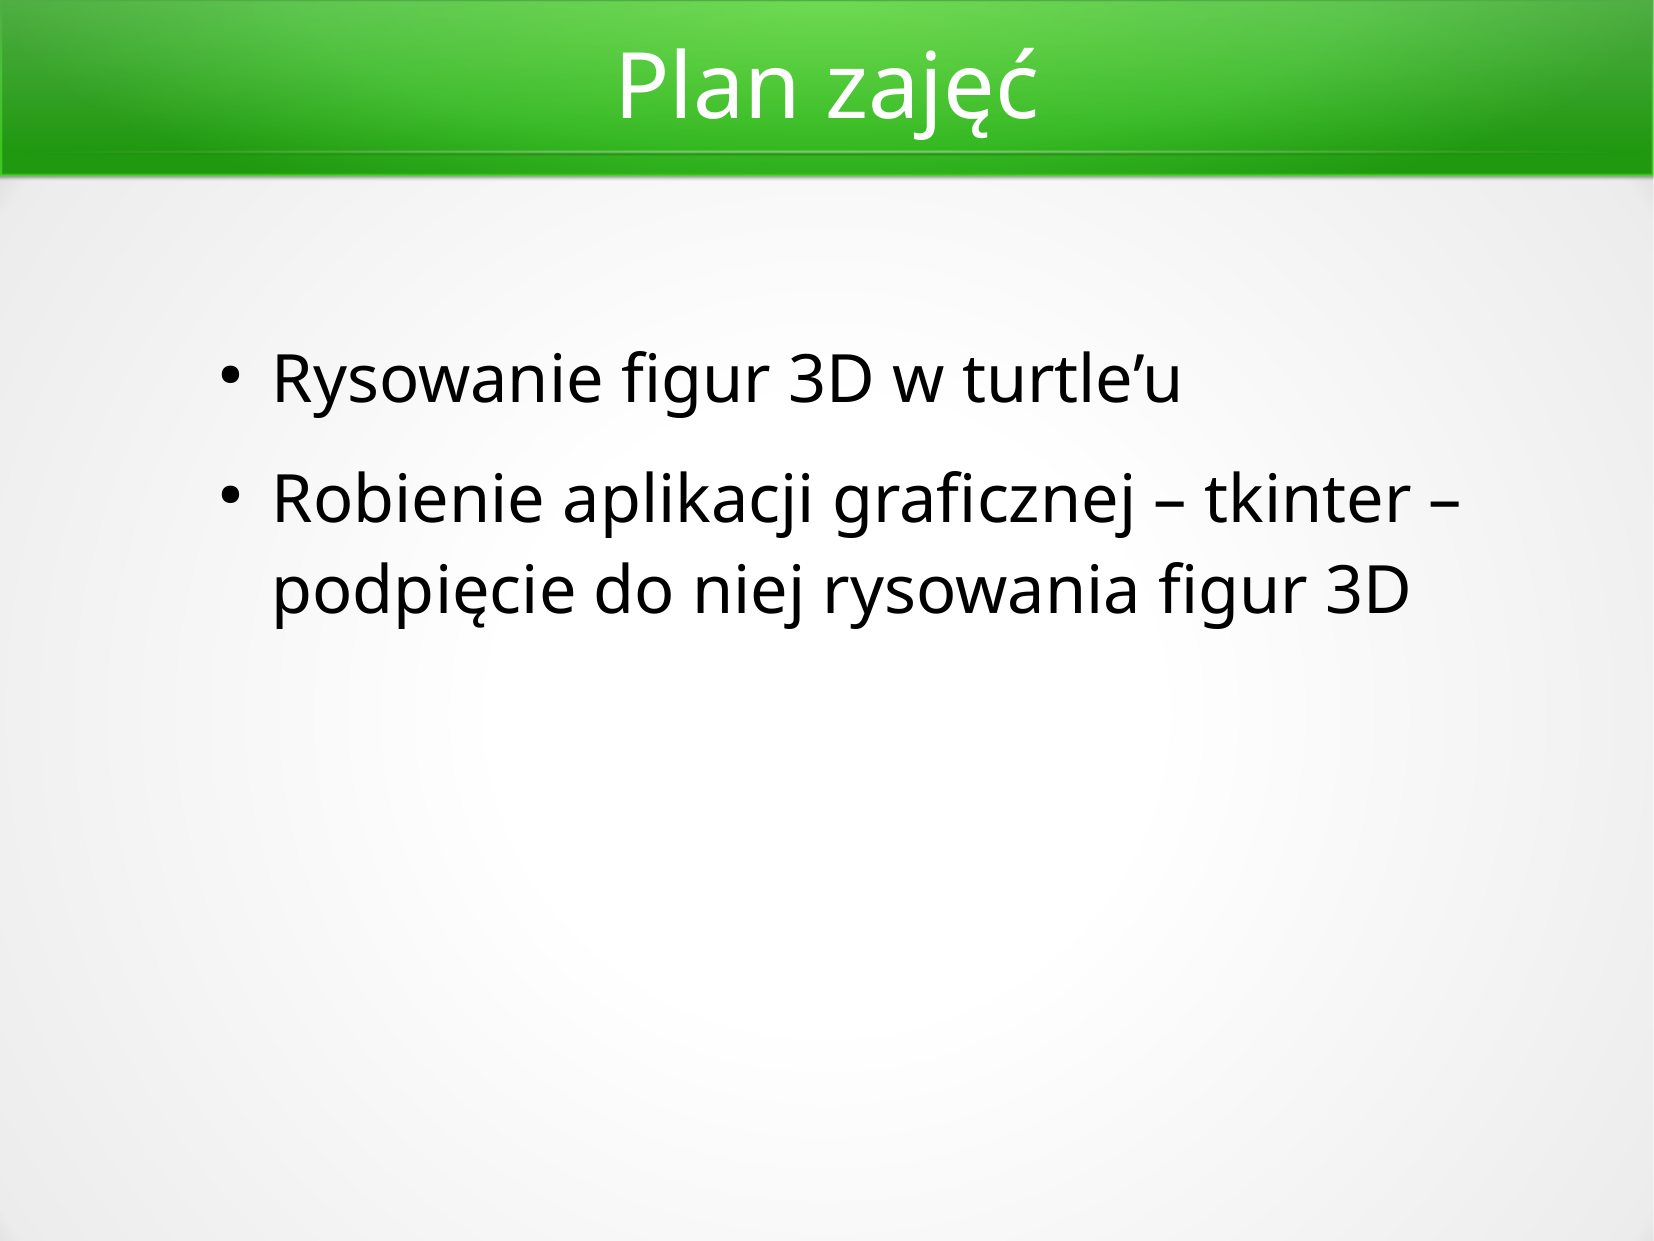

# Plan zajęć
Rysowanie figur 3D w turtle’u
Robienie aplikacji graficznej – tkinter – podpięcie do niej rysowania figur 3D